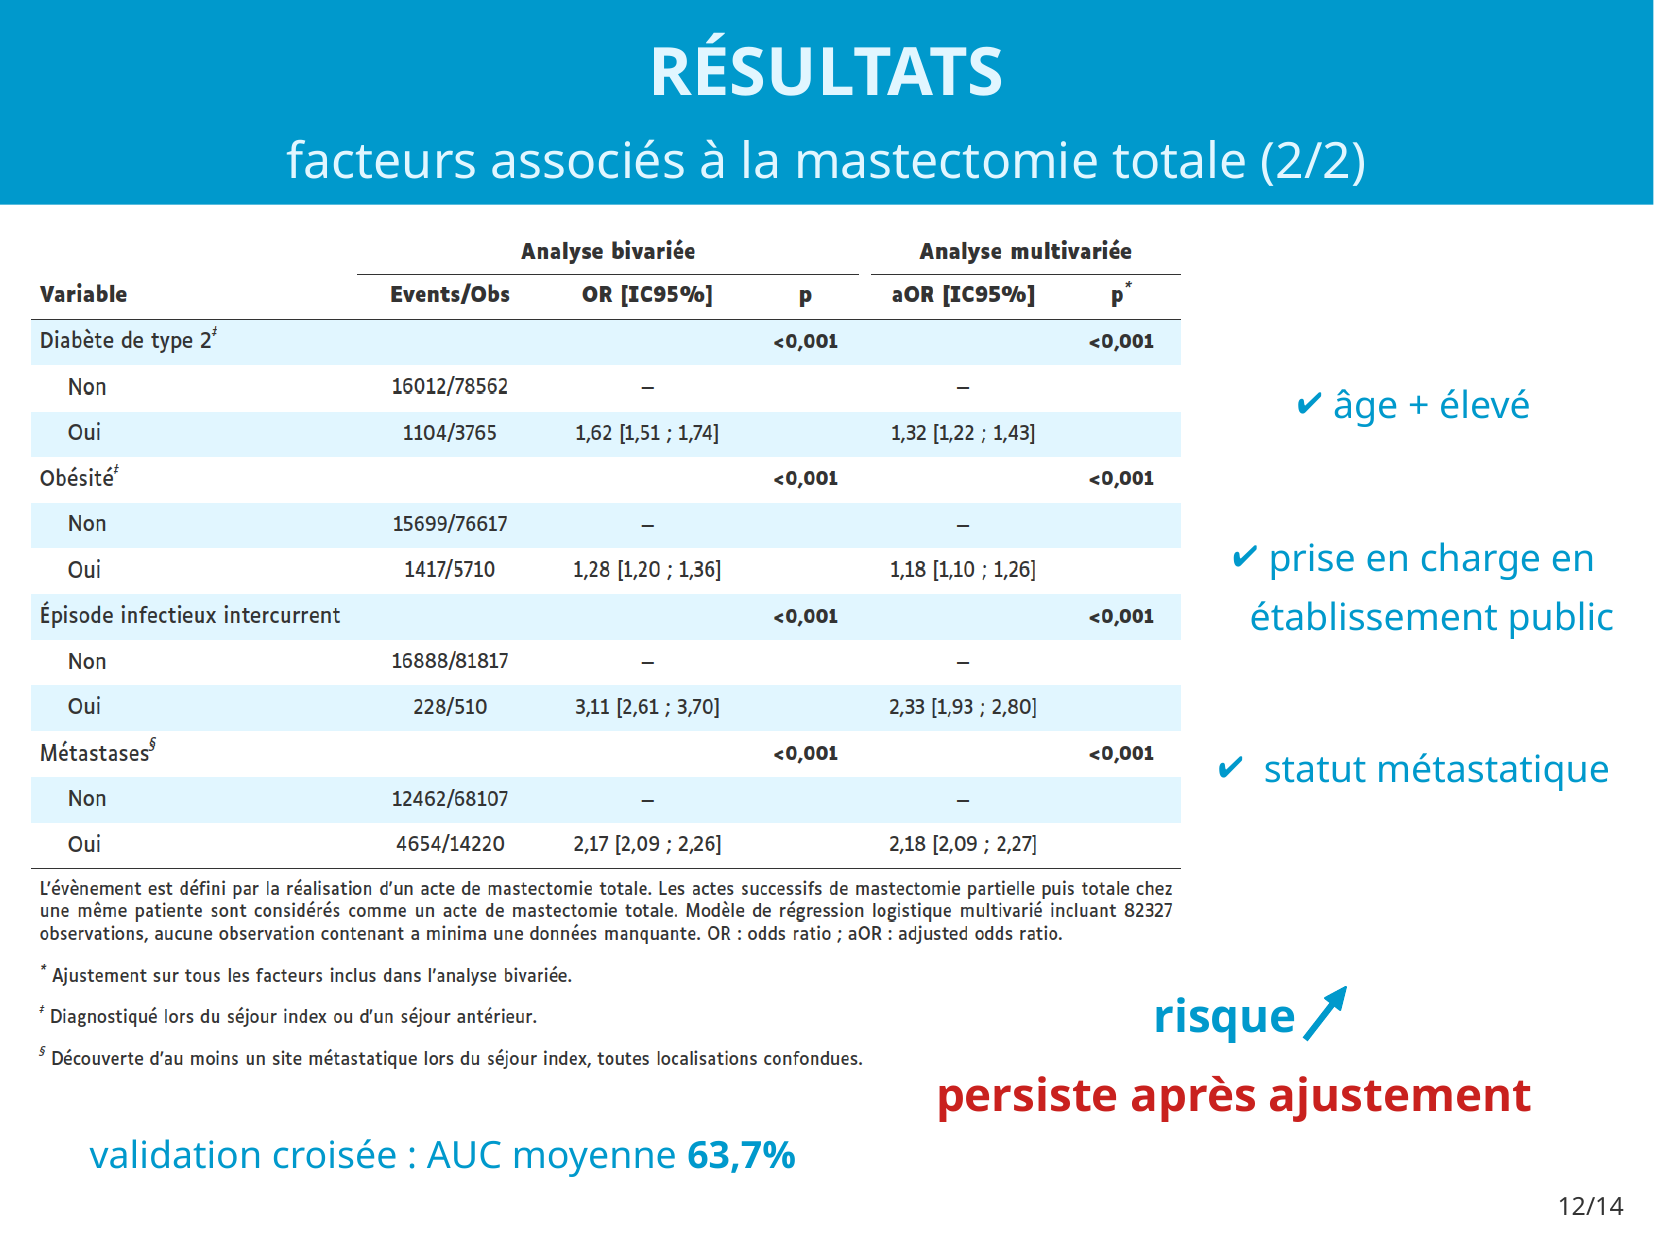

# RÉSULTATS facteurs associés à la mastectomie totale (2/2)
âge + élevé
prise en charge en établissement public
 statut métastatique
risque
persiste après ajustement
validation croisée : AUC moyenne 63,7%
12